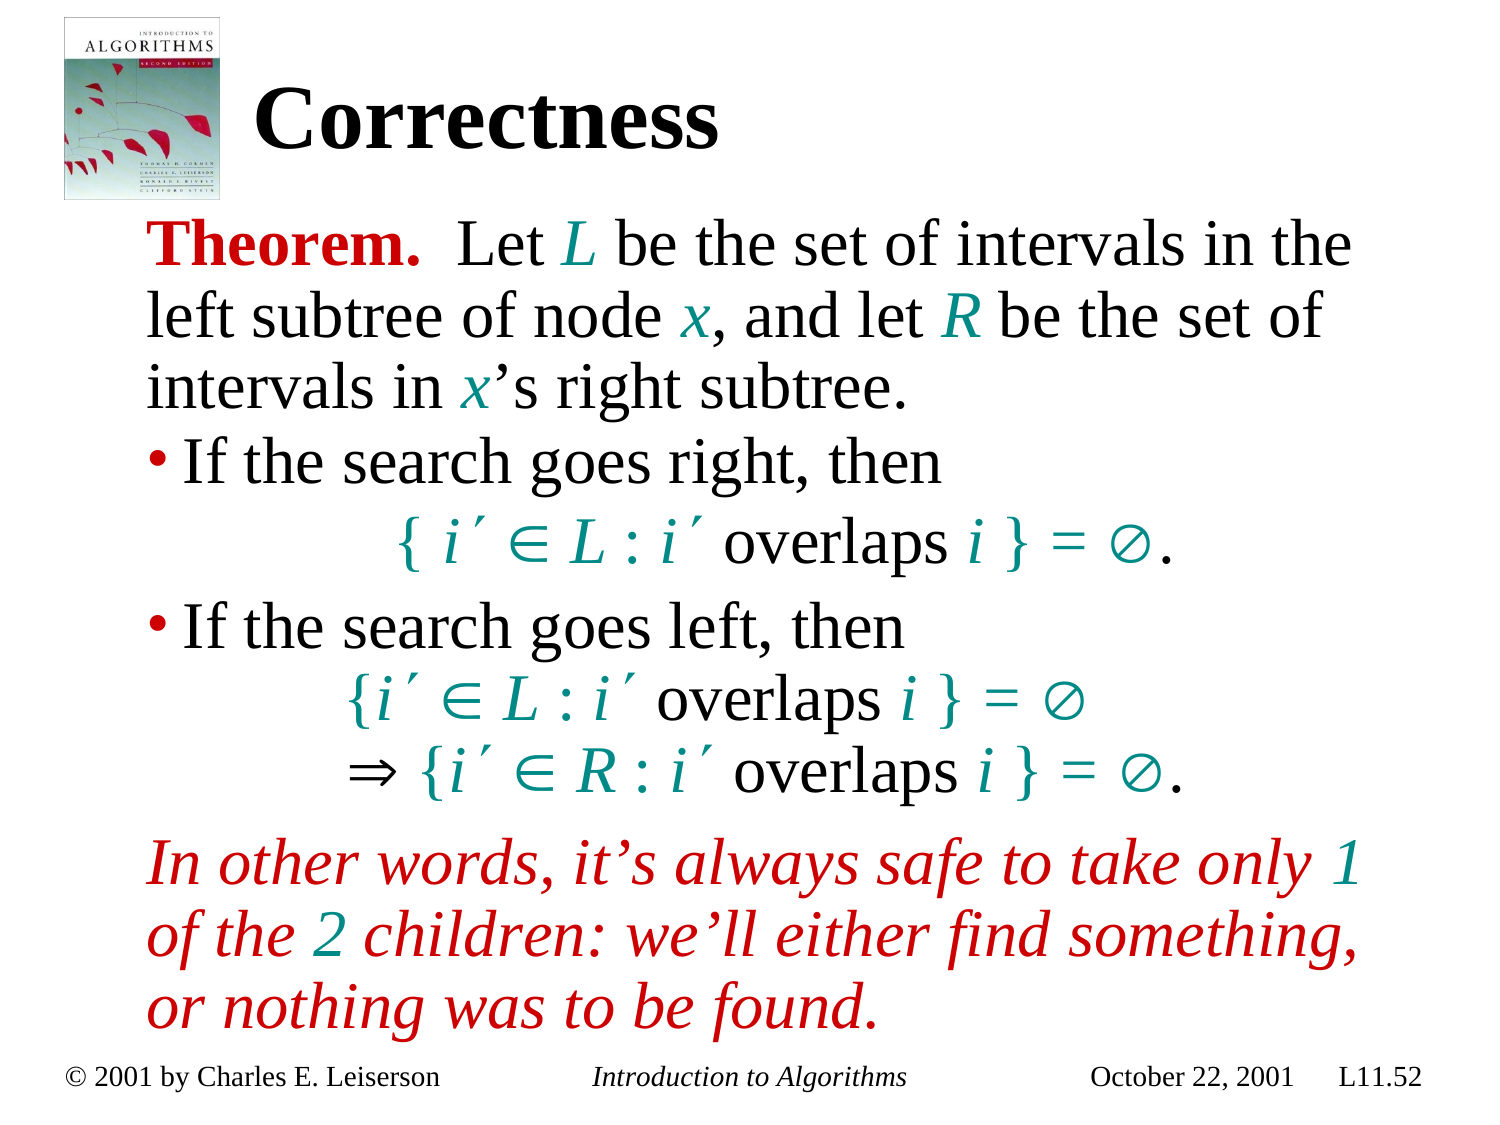

# Correctness
Theorem. Let L be the set of intervals in the left subtree of node x, and let R be the set of intervals in x’s right subtree.
If the search goes right, then
	{ i   L : i  overlaps i } = .
If the search goes left, then
		{i   L : i  overlaps i } = 
 {i   R : i  overlaps i } = .
In other words, it’s always safe to take only 1 of the 2 children: we’ll either find something, or nothing was to be found.
Introduction to Algorithms
October 22, 2001 L11.